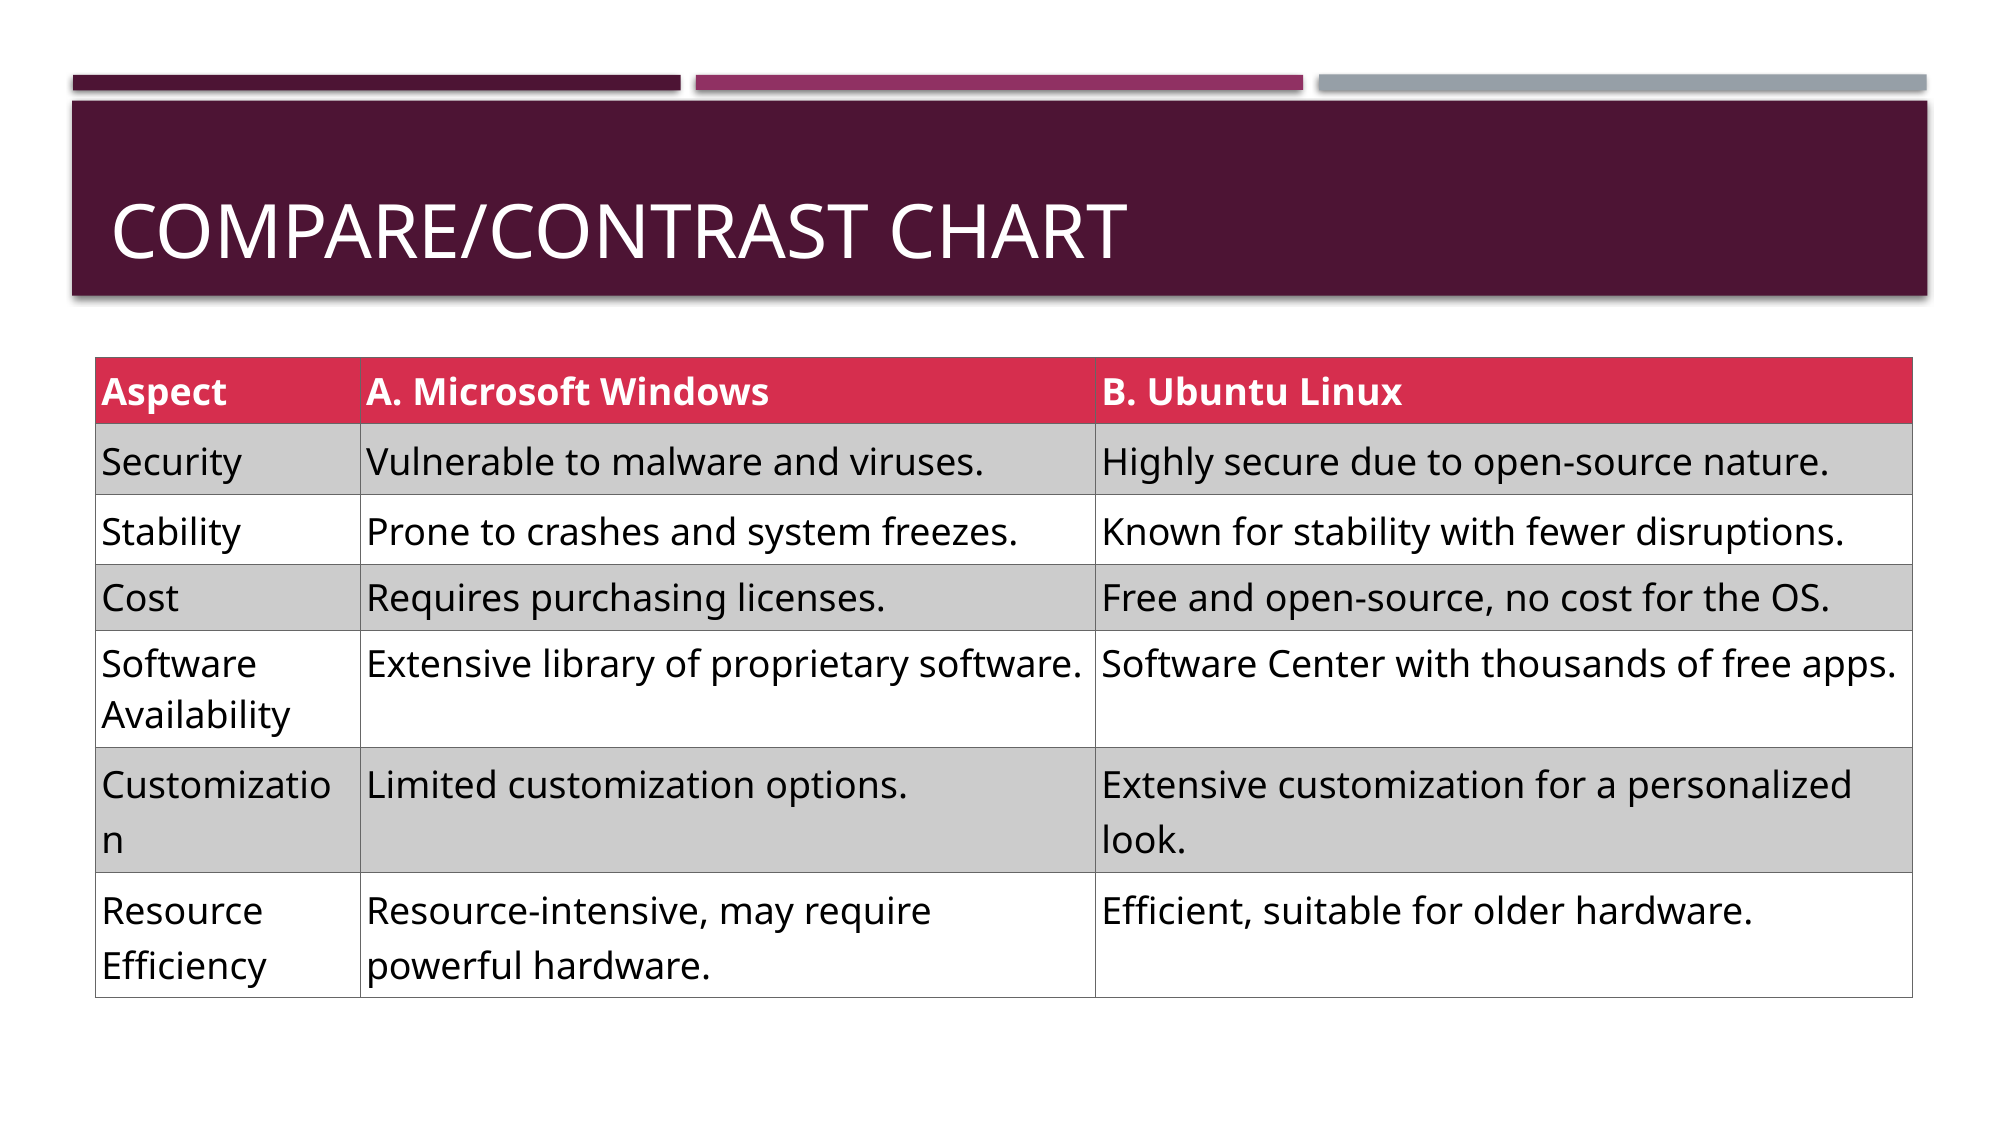

# Compare/contrast chart
| Aspect | A. Microsoft Windows | B. Ubuntu Linux |
| --- | --- | --- |
| Security | Vulnerable to malware and viruses. | Highly secure due to open-source nature. |
| Stability | Prone to crashes and system freezes. | Known for stability with fewer disruptions. |
| Cost | Requires purchasing licenses. | Free and open-source, no cost for the OS. |
| Software Availability | Extensive library of proprietary software. | Software Center with thousands of free apps. |
| Customization | Limited customization options. | Extensive customization for a personalized look. |
| Resource Efficiency | Resource-intensive, may require powerful hardware. | Efficient, suitable for older hardware. |